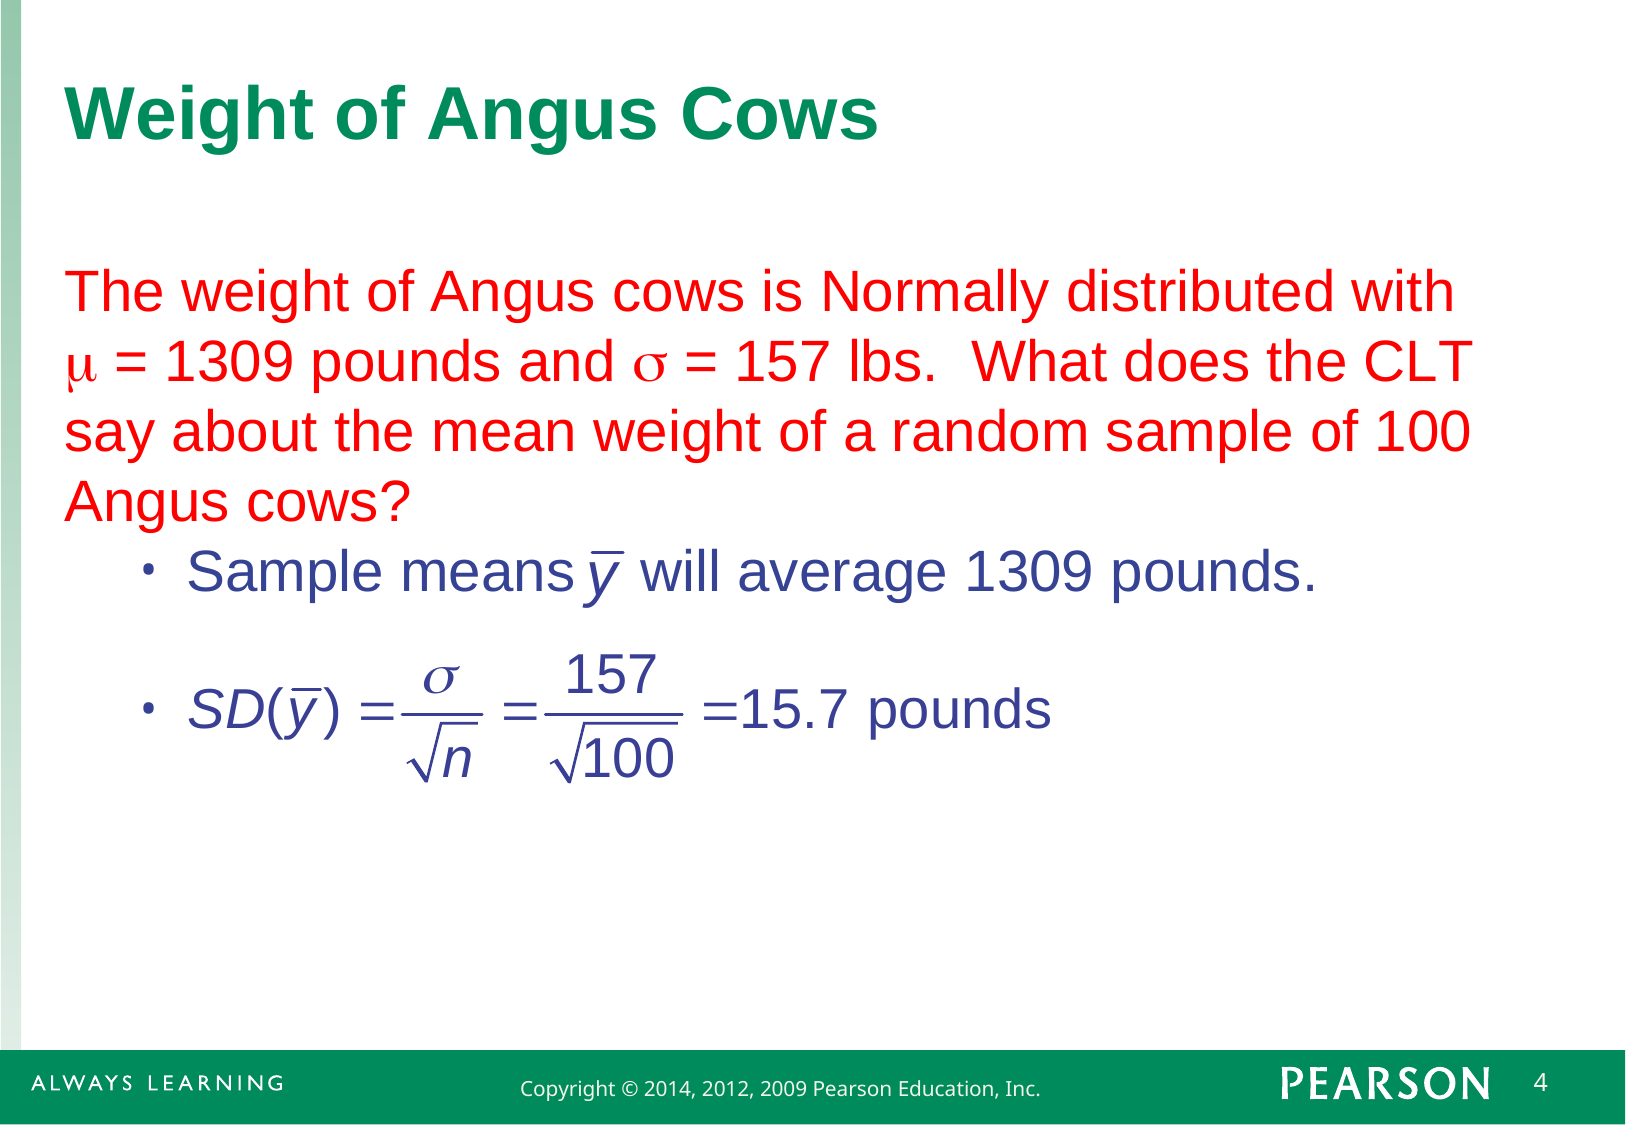

# Weight of Angus Cows
The weight of Angus cows is Normally distributed with
 = 1309 pounds and  = 157 lbs. What does the CLT say about the mean weight of a random sample of 100 Angus cows?
Sample means will average 1309 pounds.